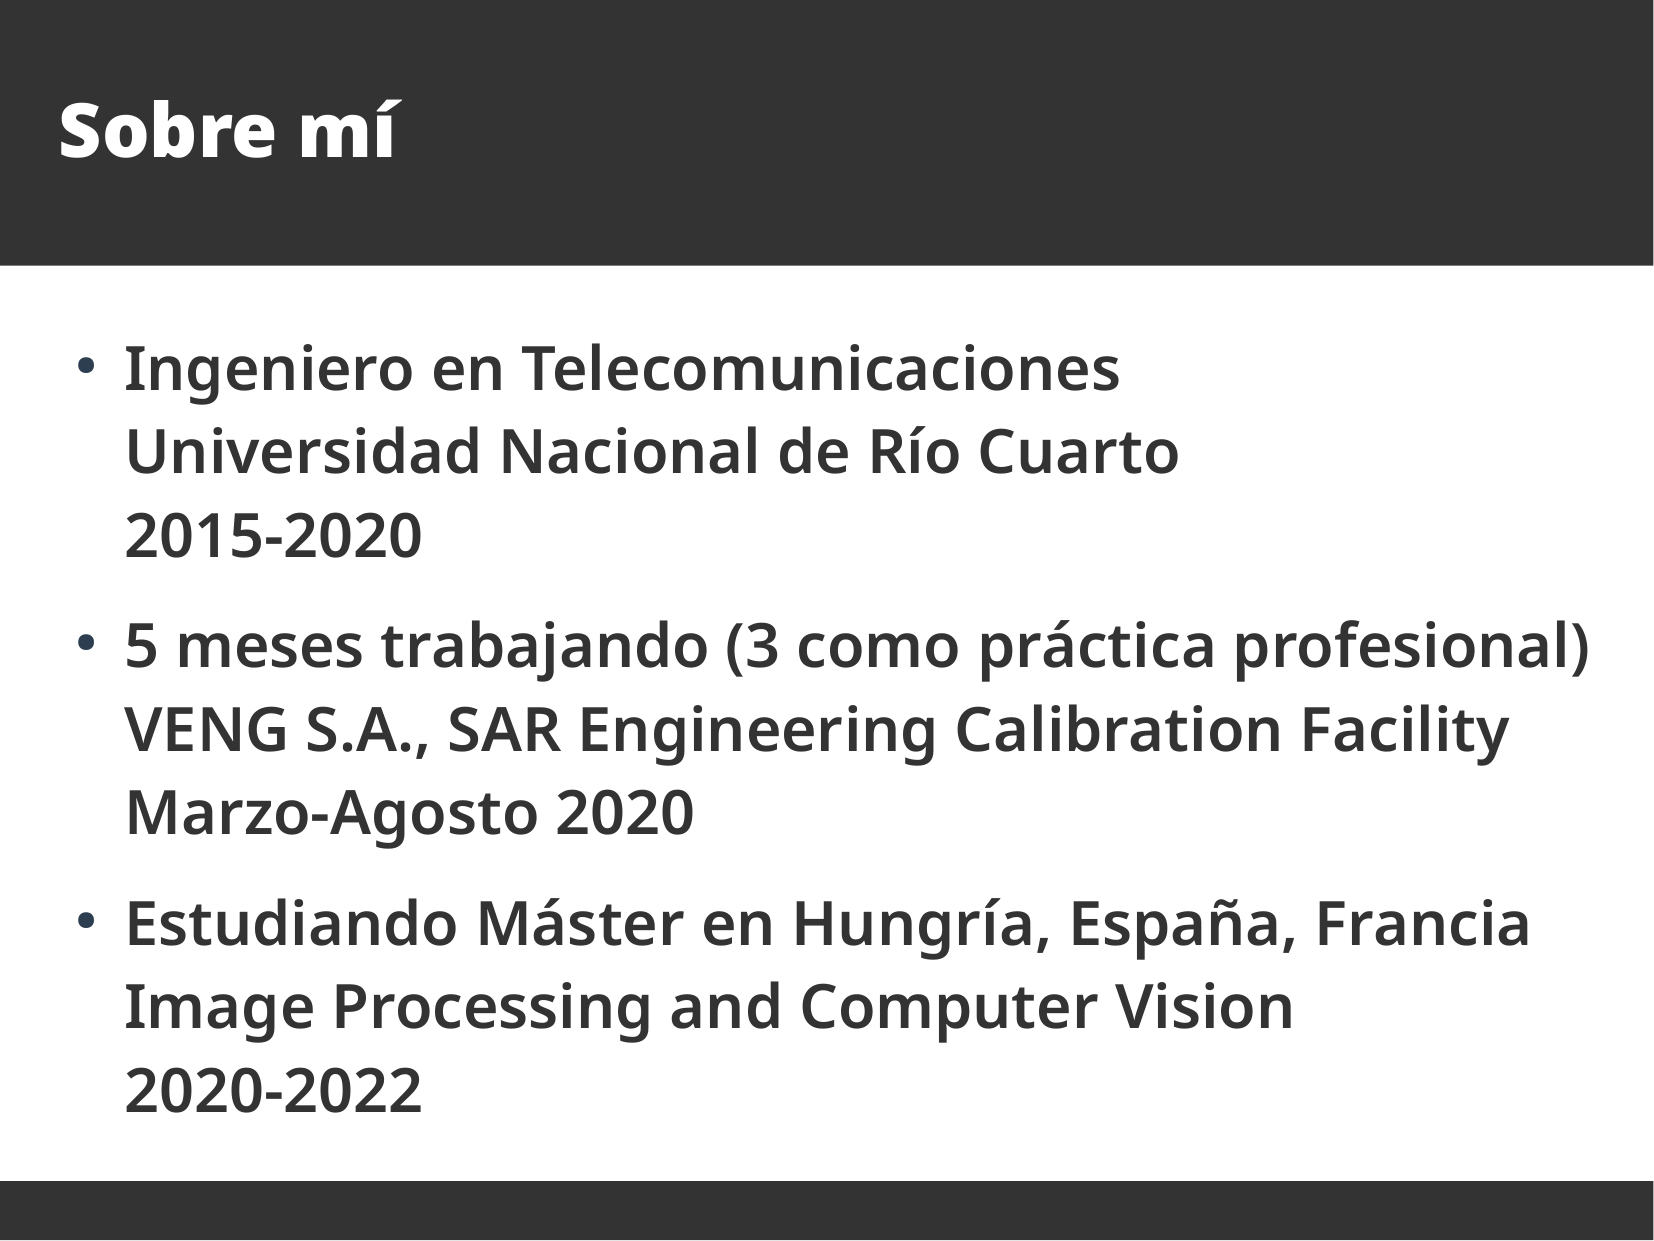

# Sobre mí
Ingeniero en Telecomunicaciones
Universidad Nacional de Río Cuarto
2015-2020
5 meses trabajando (3 como práctica profesional)
VENG S.A., SAR Engineering Calibration Facility
Marzo-Agosto 2020
Estudiando Máster en Hungría, España, Francia
Image Processing and Computer Vision
2020-2022